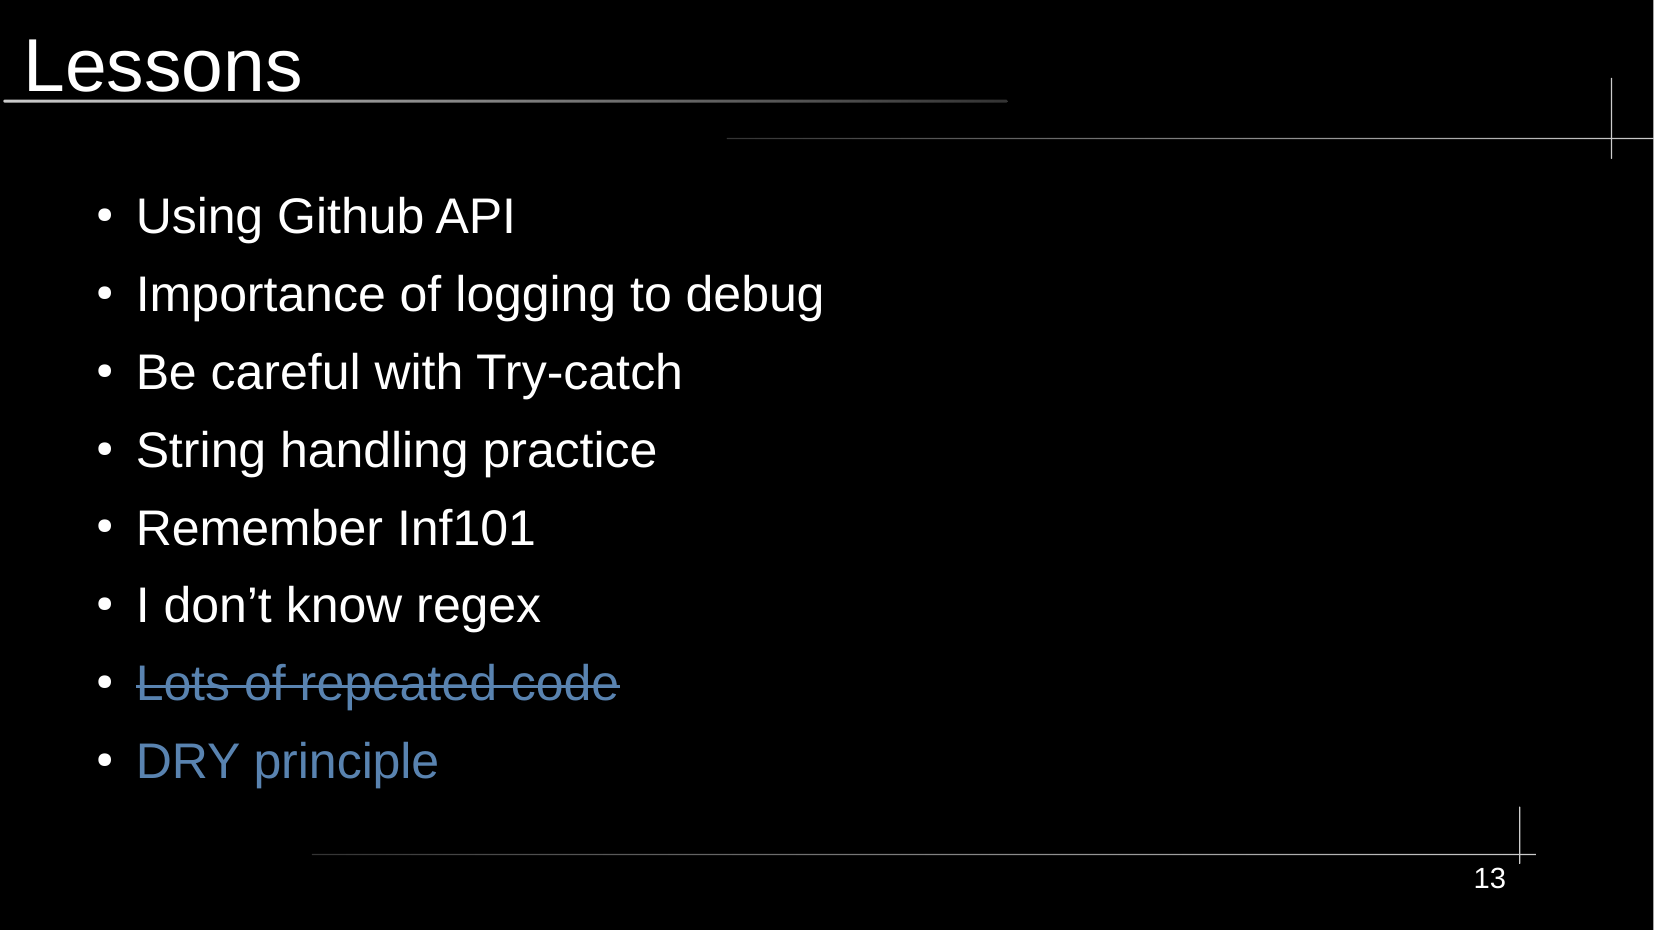

# Lessons
Using Github API
Importance of logging to debug
Be careful with Try-catch
String handling practice
Remember Inf101
I don’t know regex
Lots of repeated code
DRY principle
13